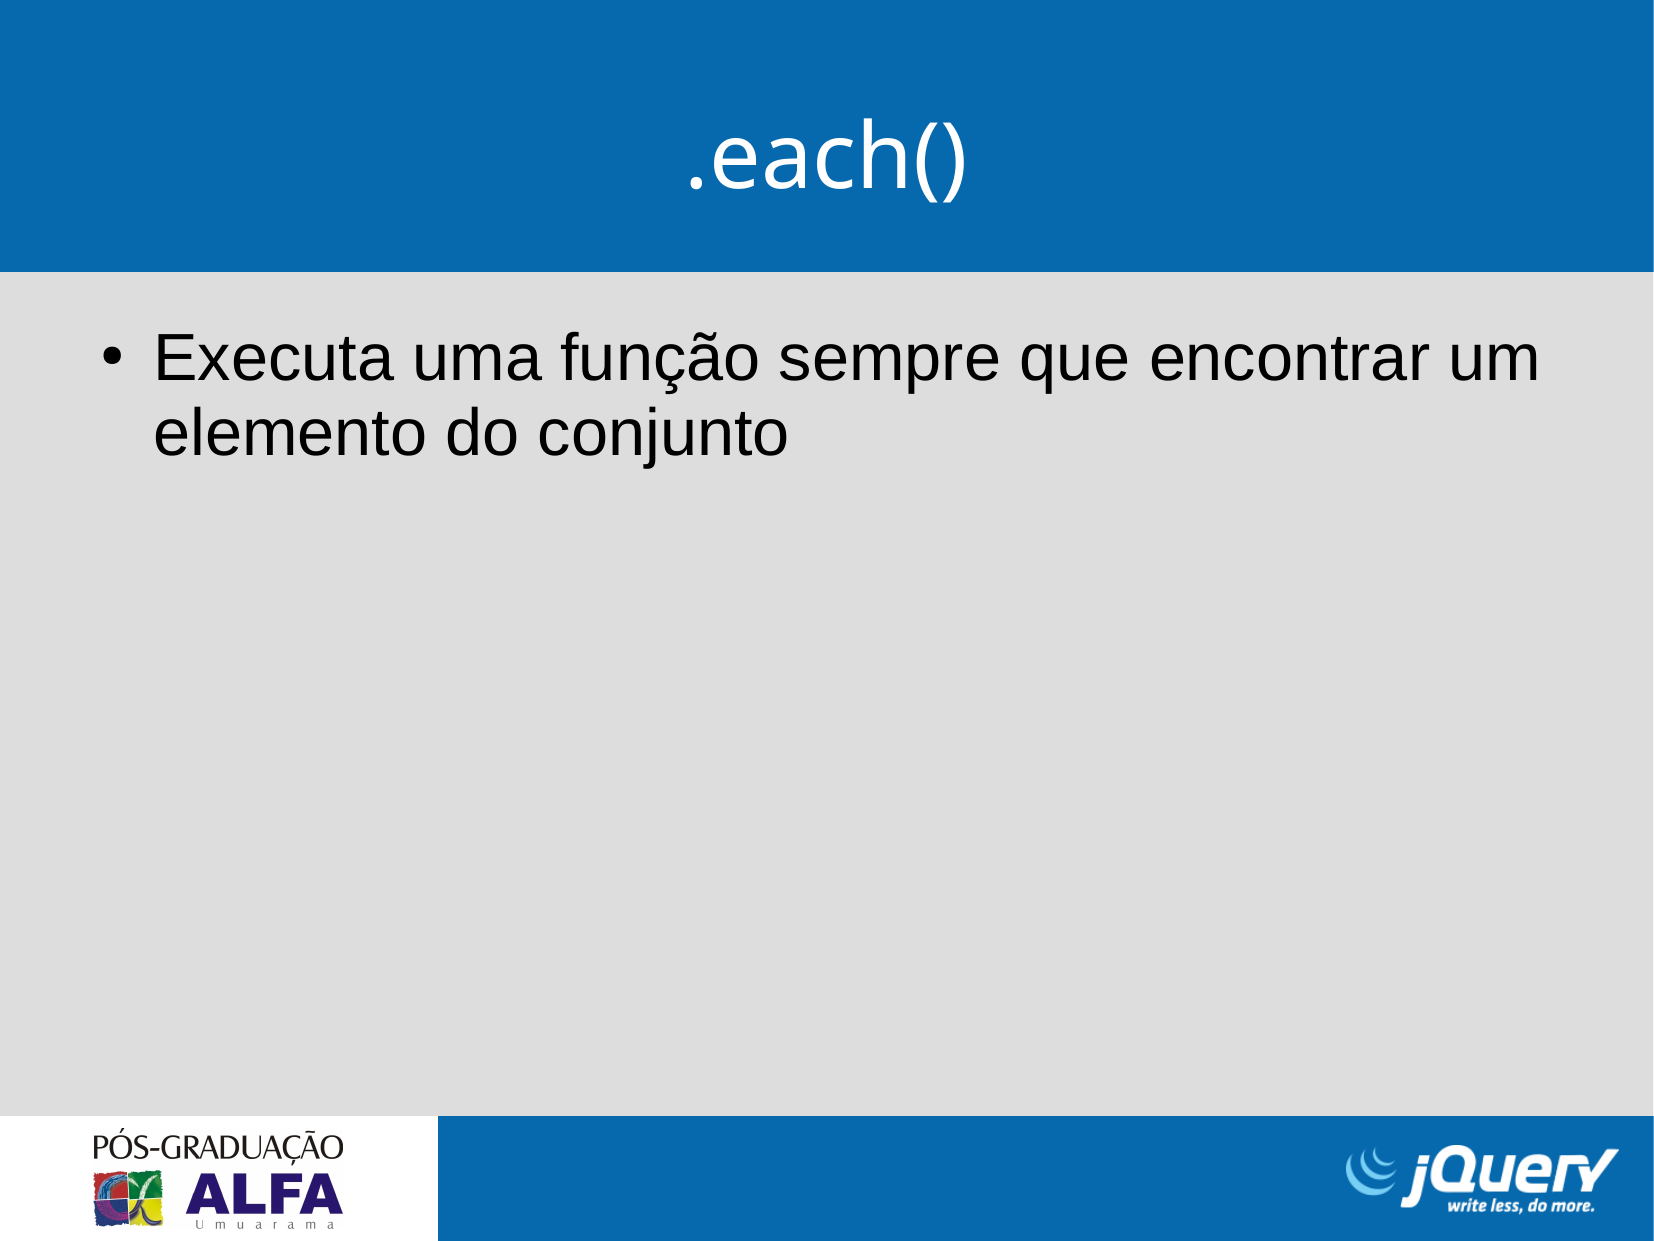

# .each()
Executa uma função sempre que encontrar um elemento do conjunto